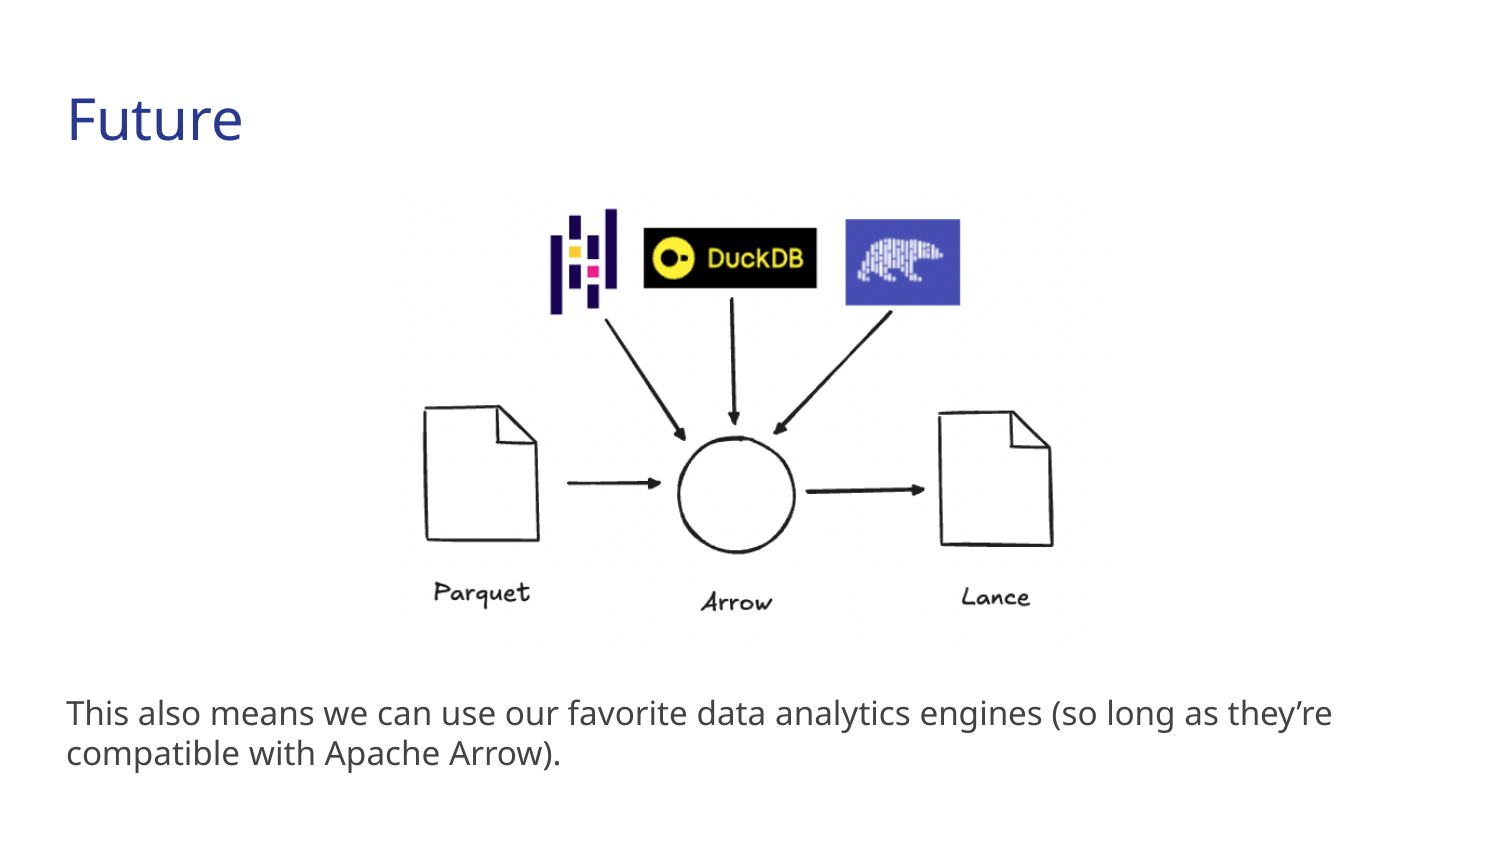

# Future
This also means we can use our favorite data analytics engines (so long as they’re compatible with Apache Arrow).